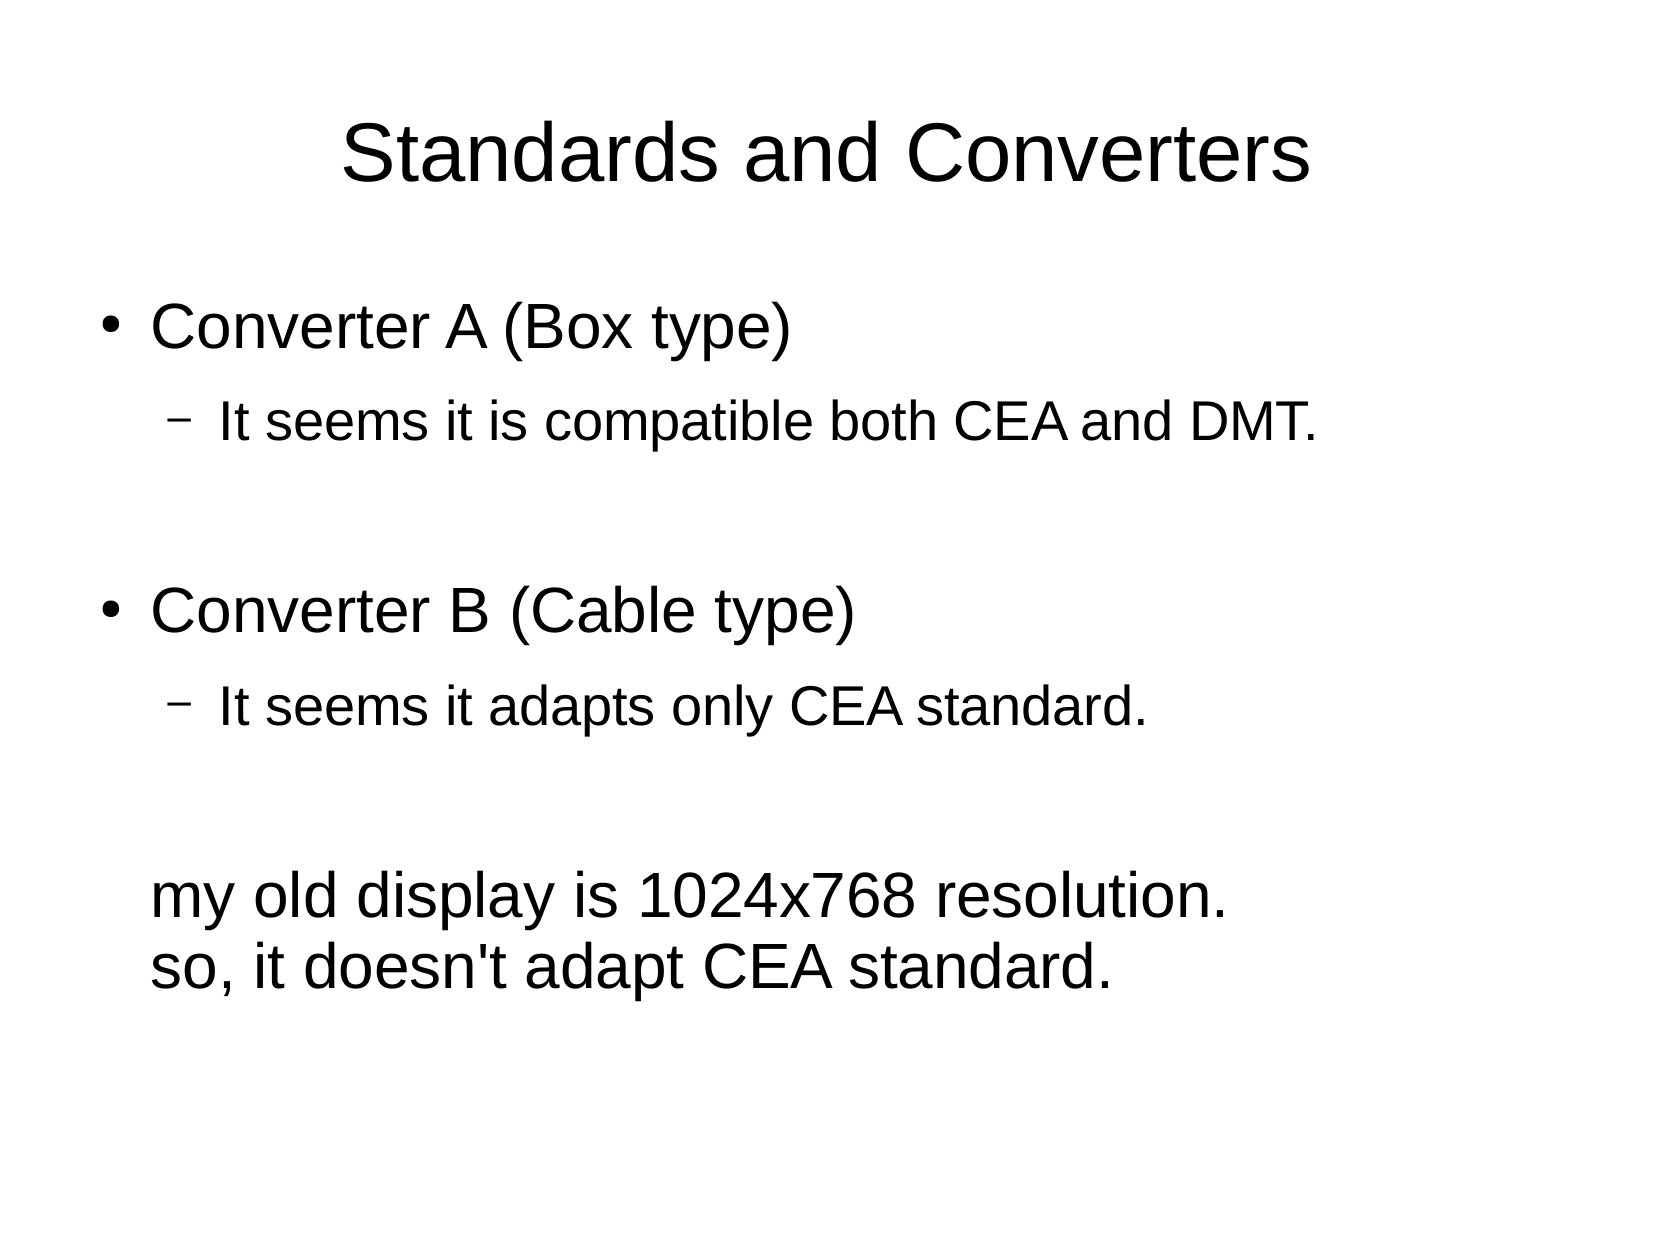

# Standards and Converters
Converter A (Box type)
It seems it is compatible both CEA and DMT.
Converter B (Cable type)
It seems it adapts only CEA standard.
my old display is 1024x768 resolution.
so, it doesn't adapt CEA standard.